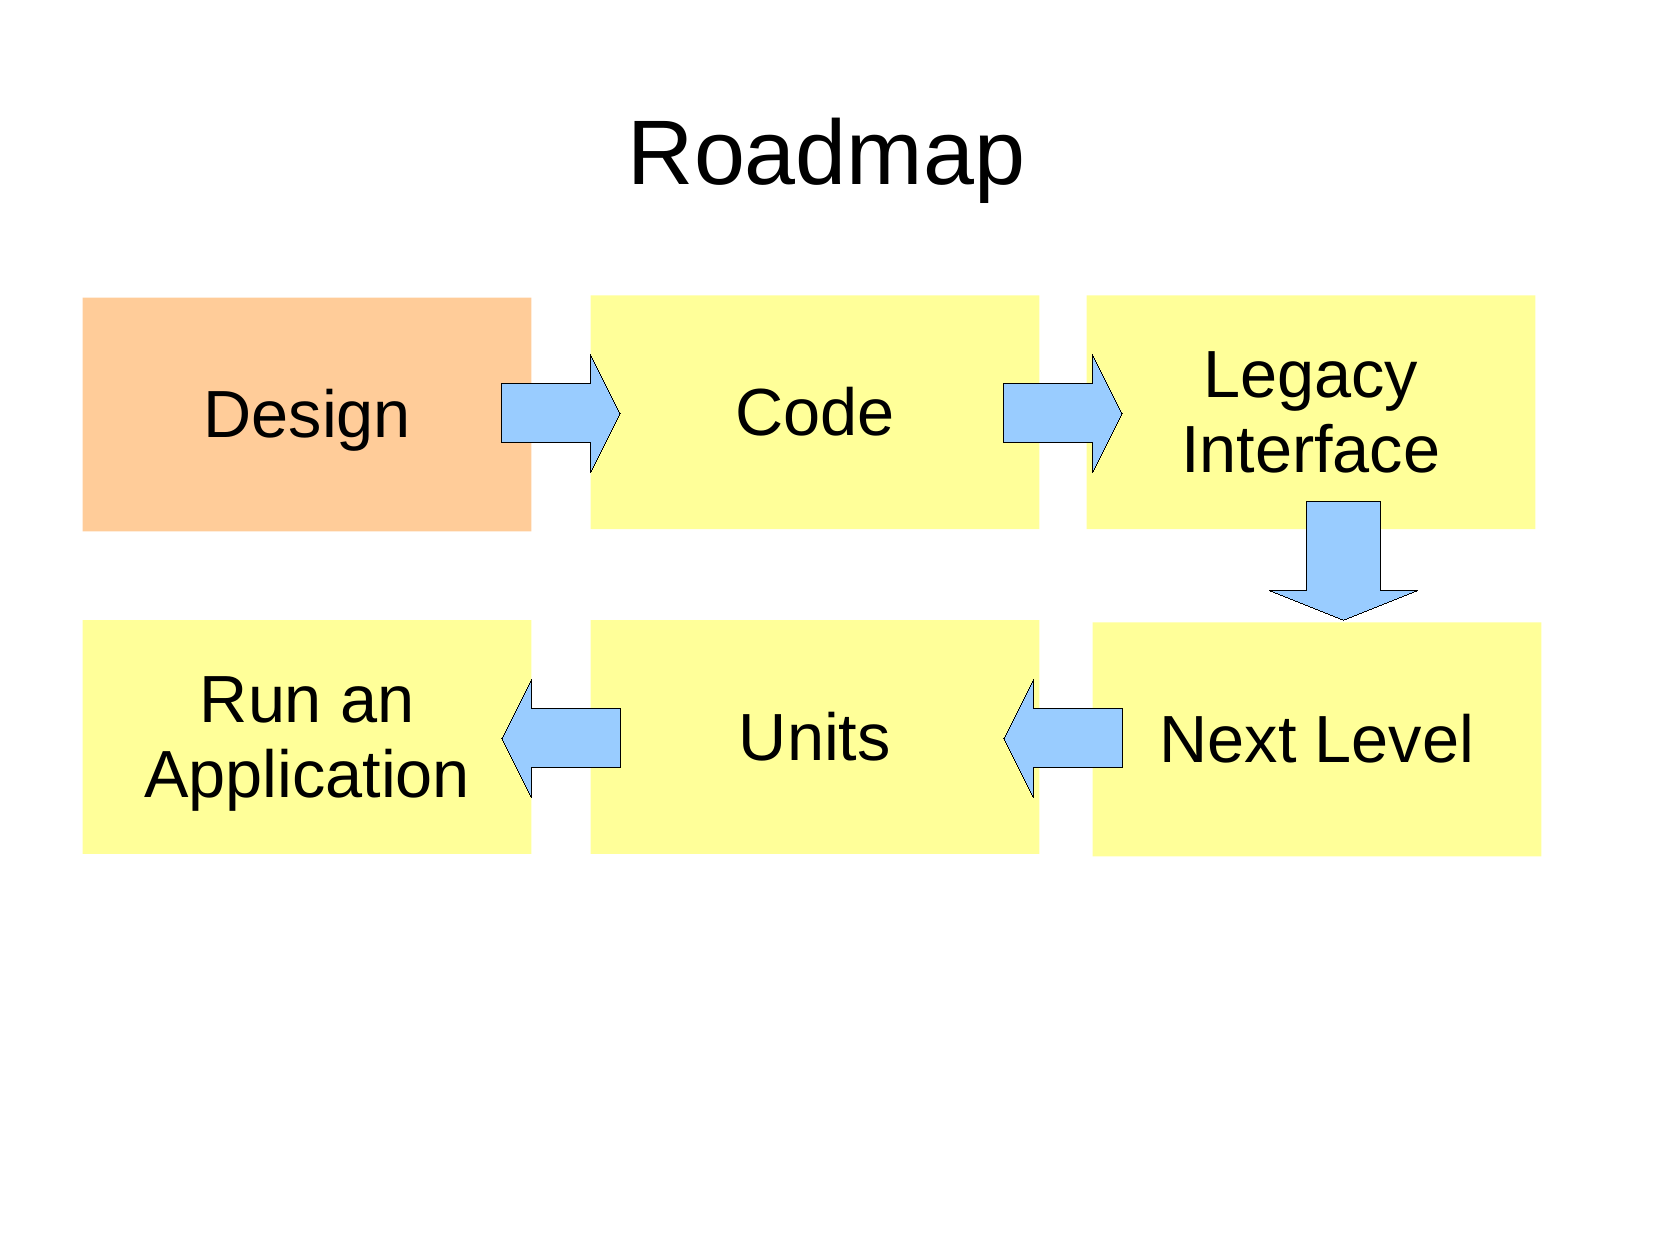

# Roadmap
Code
Legacy
Interface
Design
Run an Application
Units
Next Level